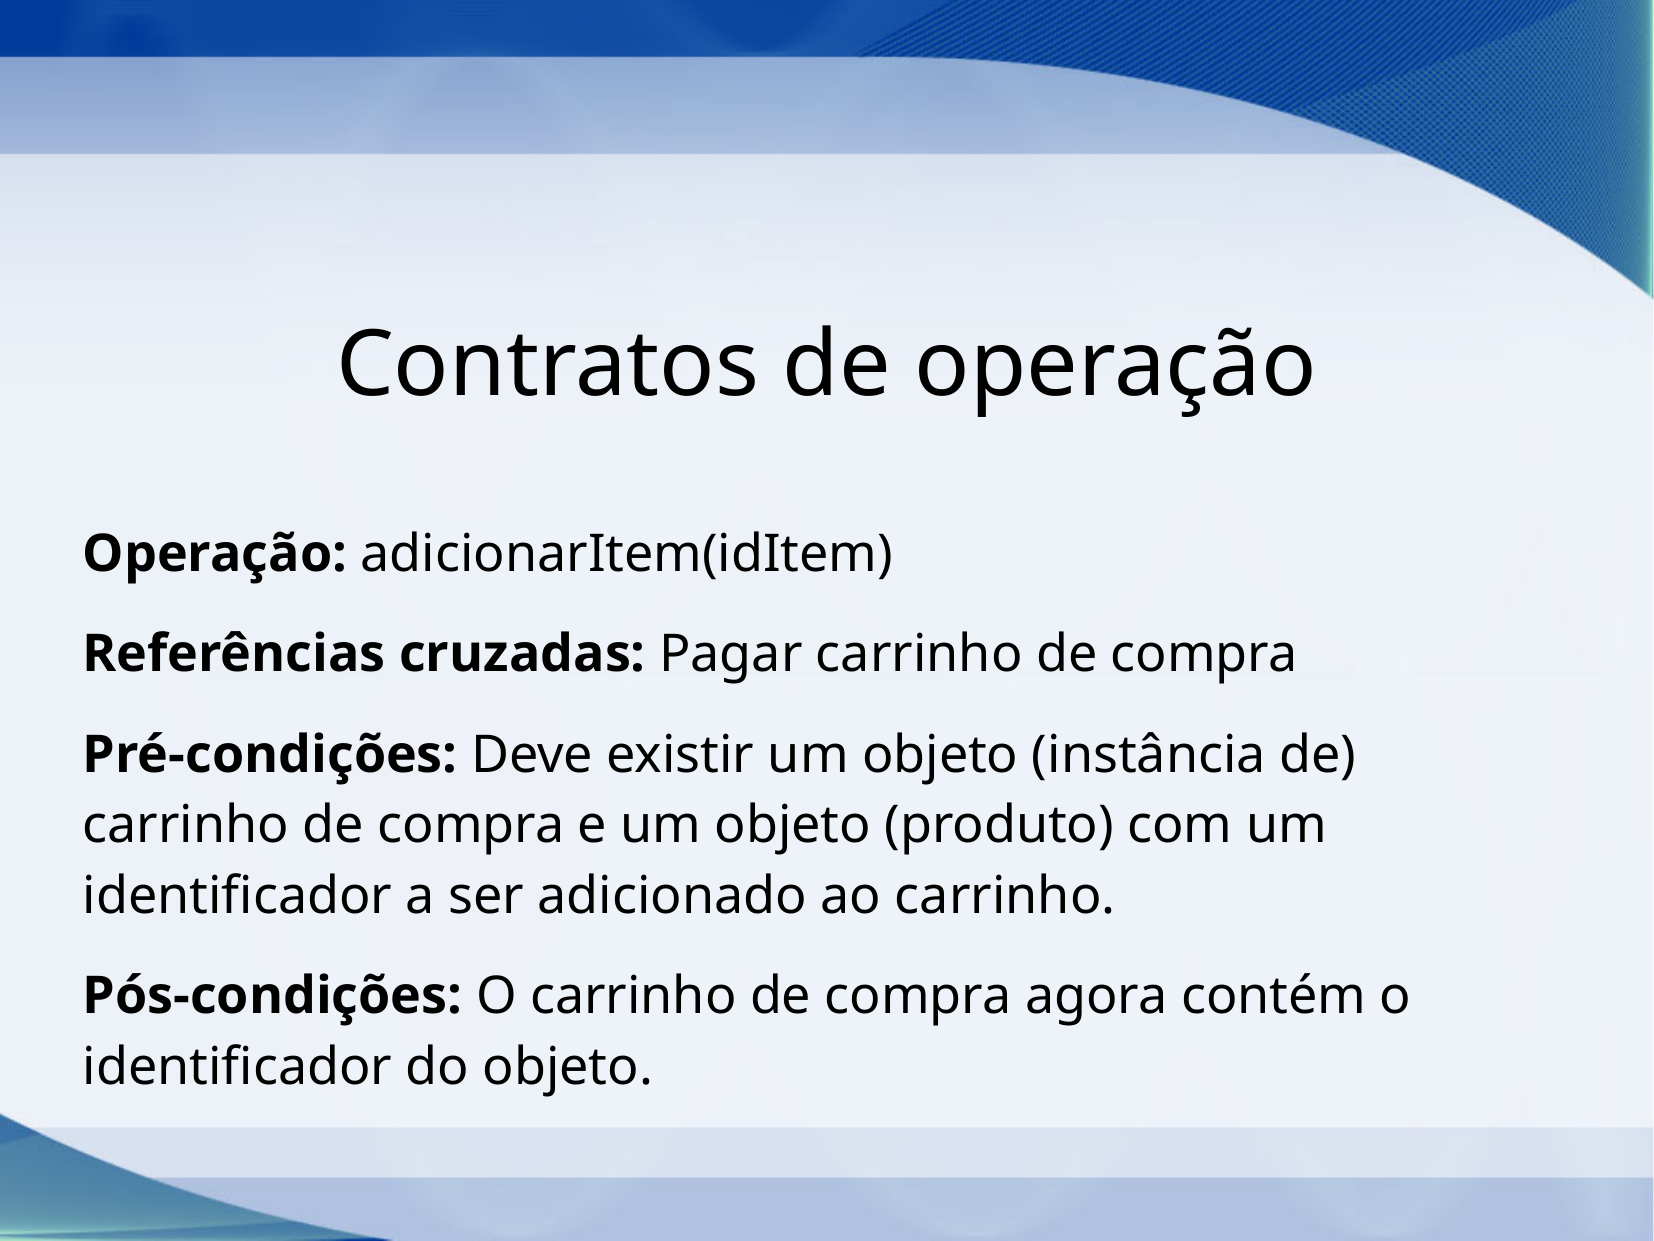

# Contratos de operação
Operação: adicionarItem(idItem)
Referências cruzadas: Pagar carrinho de compra
Pré-condições: Deve existir um objeto (instância de) carrinho de compra e um objeto (produto) com um identificador a ser adicionado ao carrinho.
Pós-condições: O carrinho de compra agora contém o identificador do objeto.